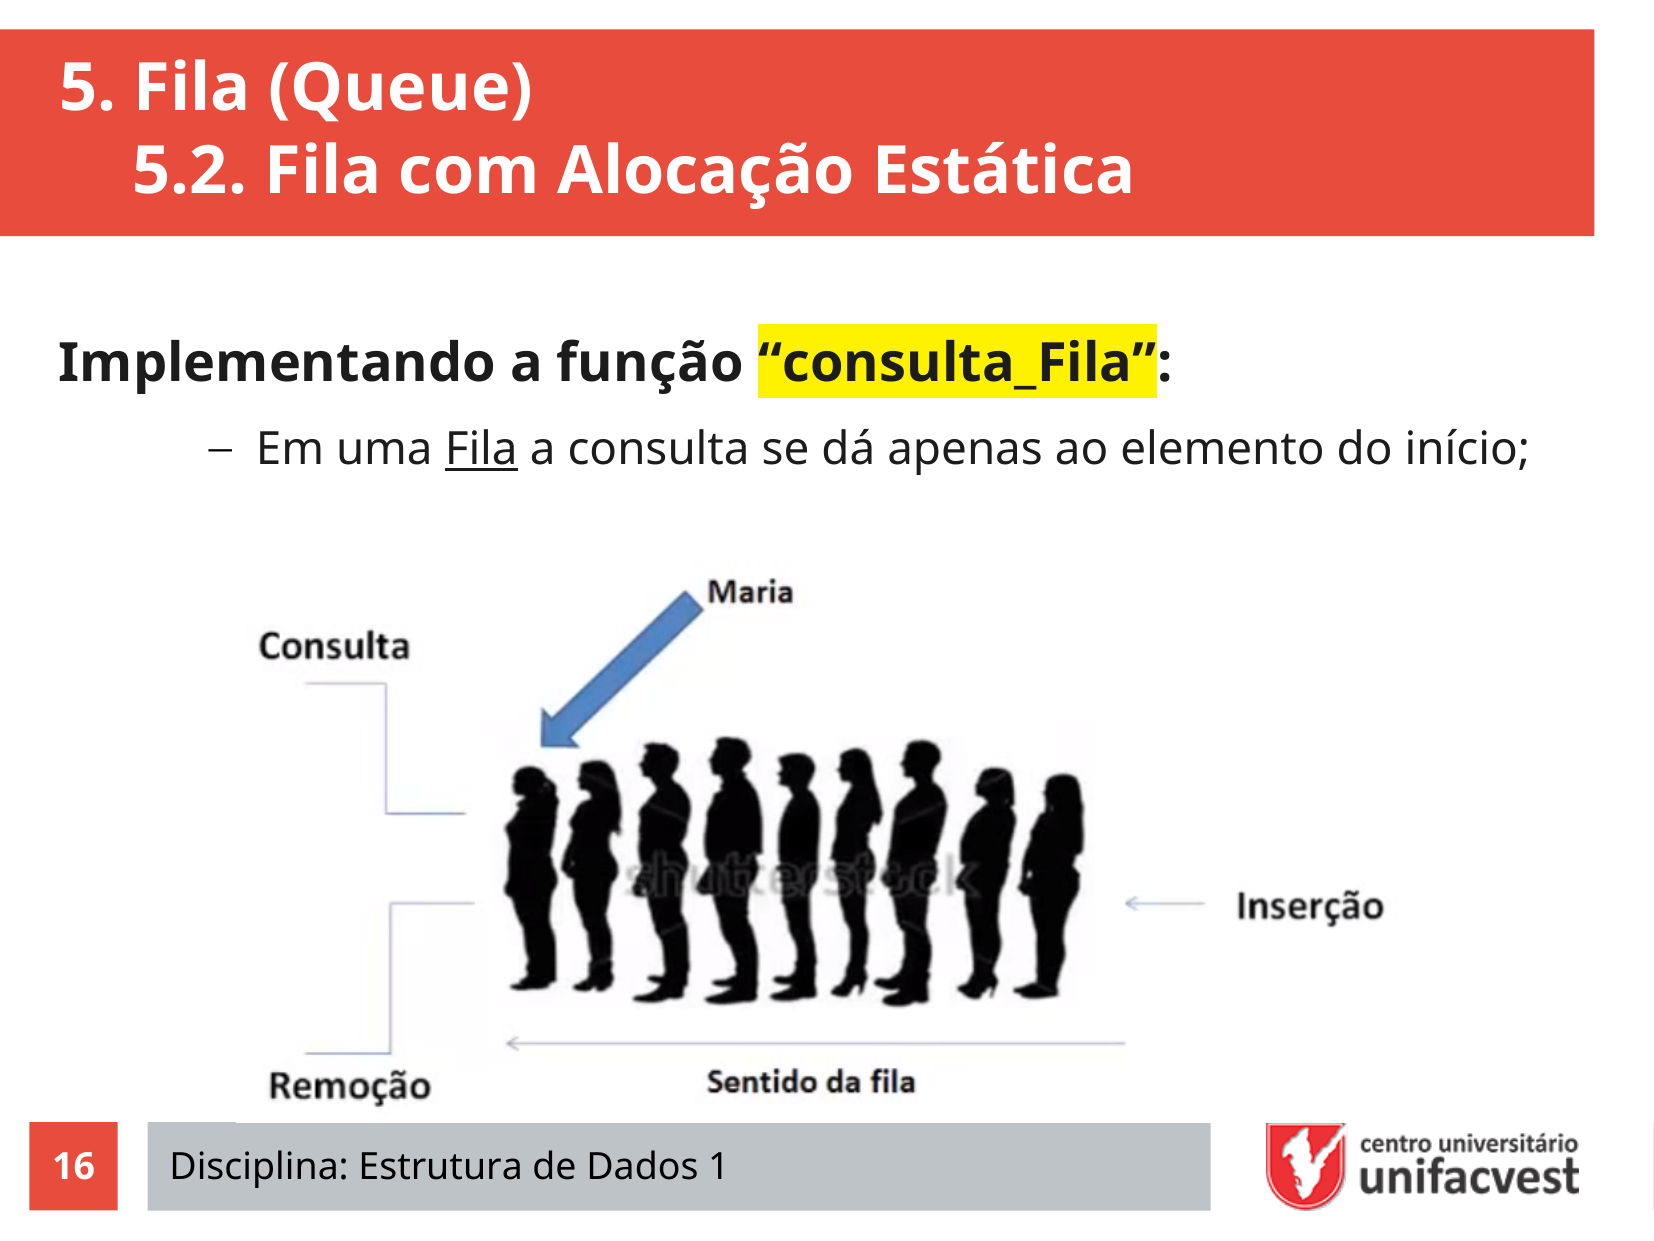

# 5. Fila (Queue) 5.2. Fila com Alocação Estática
Implementando a função “consulta_Fila”:
Em uma Fila a consulta se dá apenas ao elemento do início;
16
Disciplina: Estrutura de Dados 1